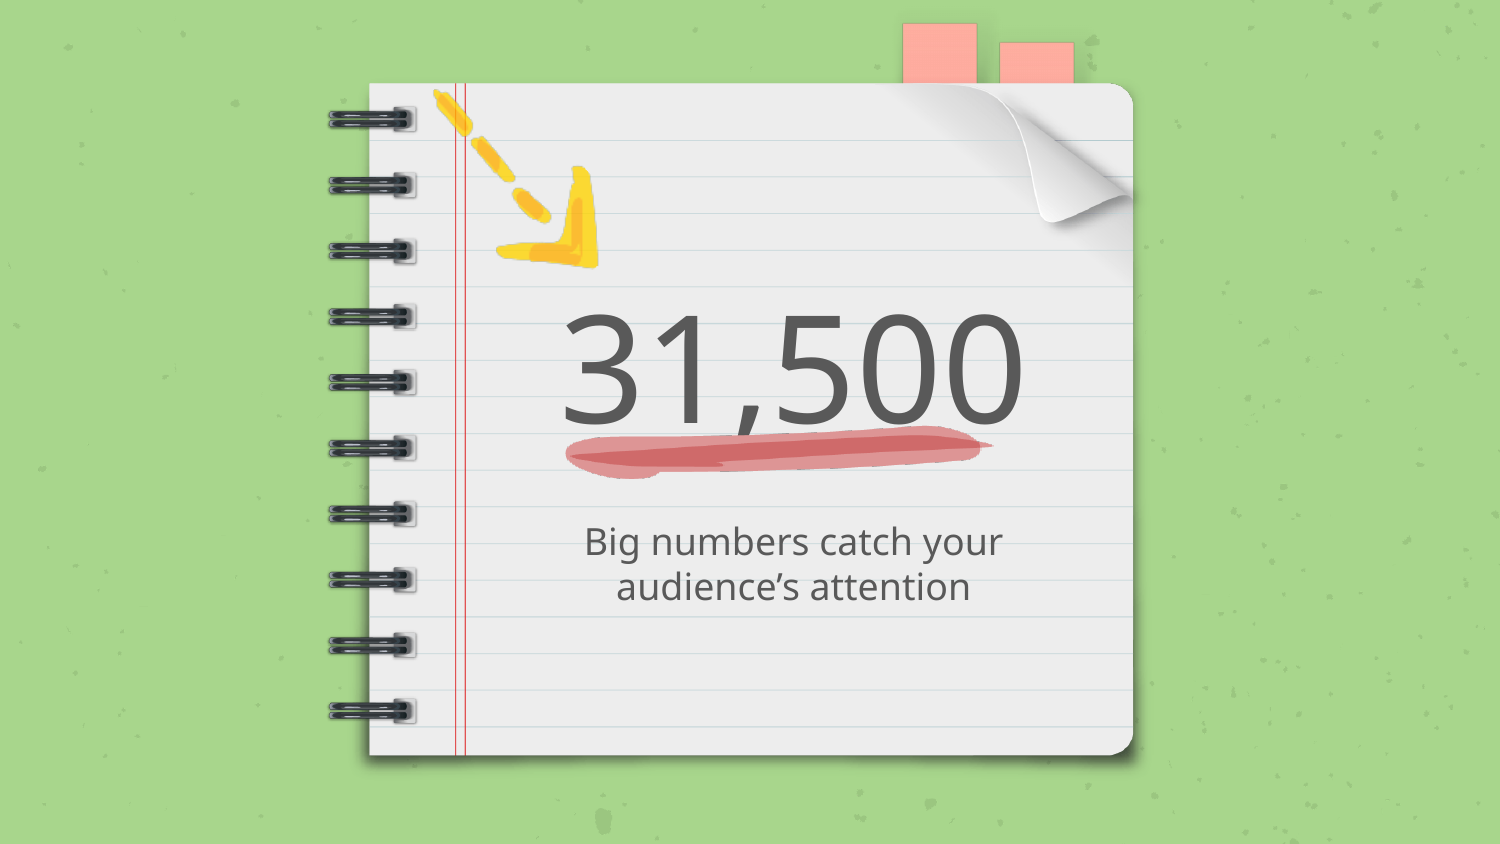

# 31,500
Big numbers catch your audience’s attention